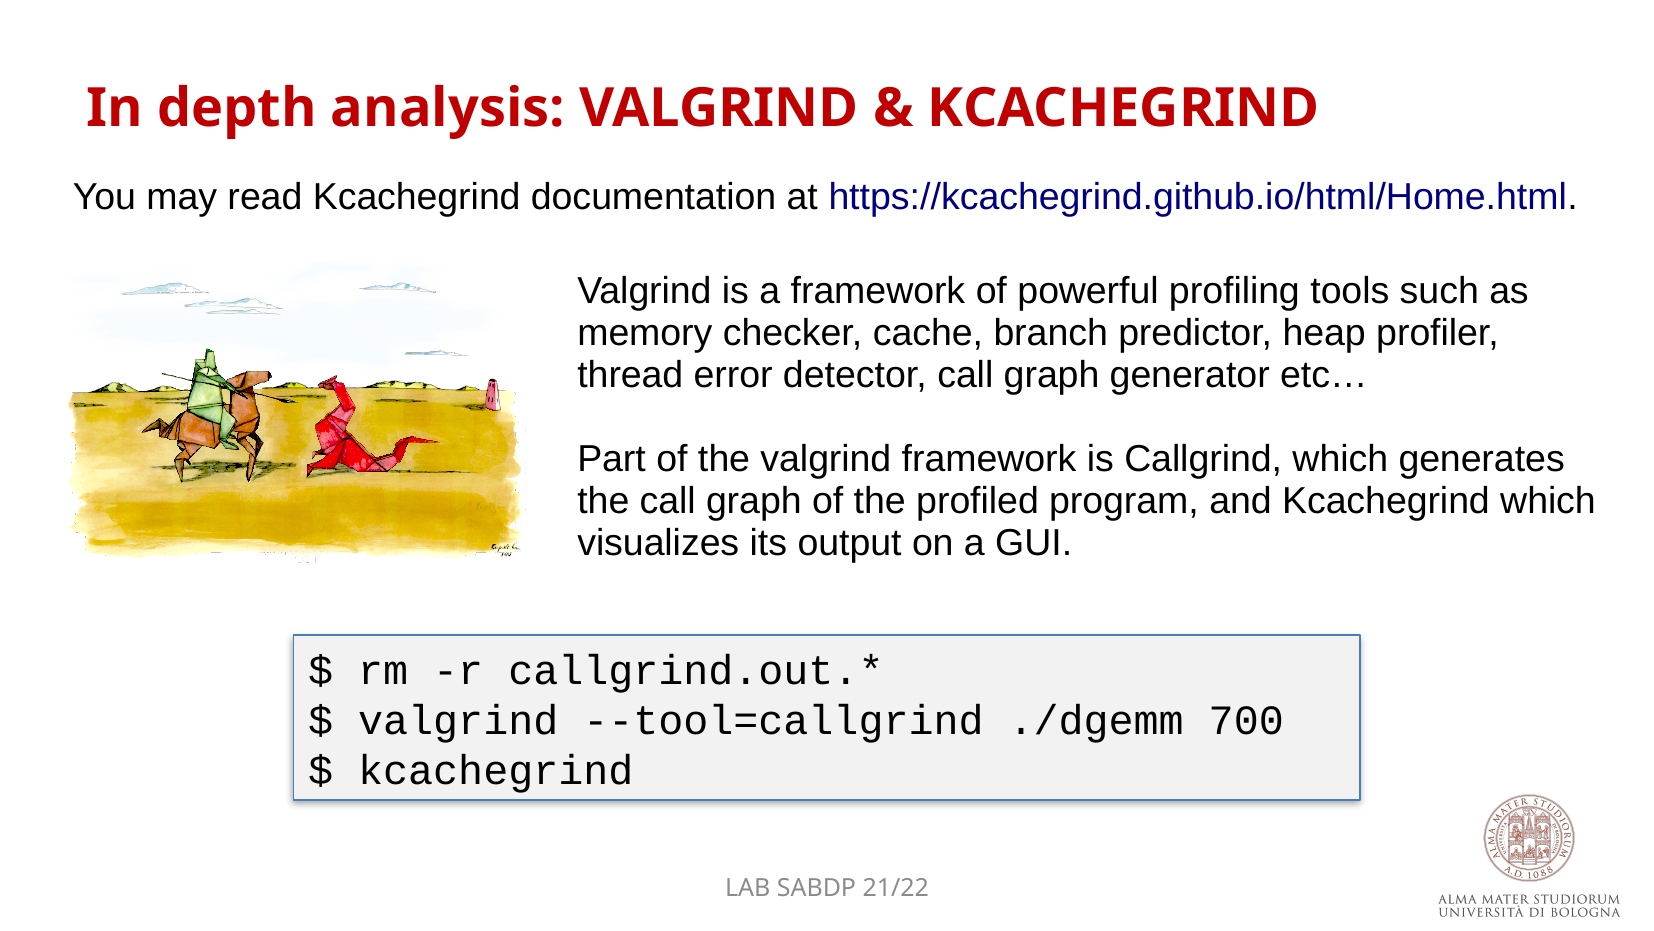

# In depth analysis: VALGRIND & KCACHEGRIND
You may read Kcachegrind documentation at https://kcachegrind.github.io/html/Home.html.
Valgrind is a framework of powerful profiling tools such as memory checker, cache, branch predictor, heap profiler, thread error detector, call graph generator etc…
Part of the valgrind framework is Callgrind, which generates the call graph of the profiled program, and Kcachegrind which visualizes its output on a GUI.
$ rm -r callgrind.out.*
$ valgrind --tool=callgrind ./dgemm 700
$ kcachegrind
LAB SABDP 21/22